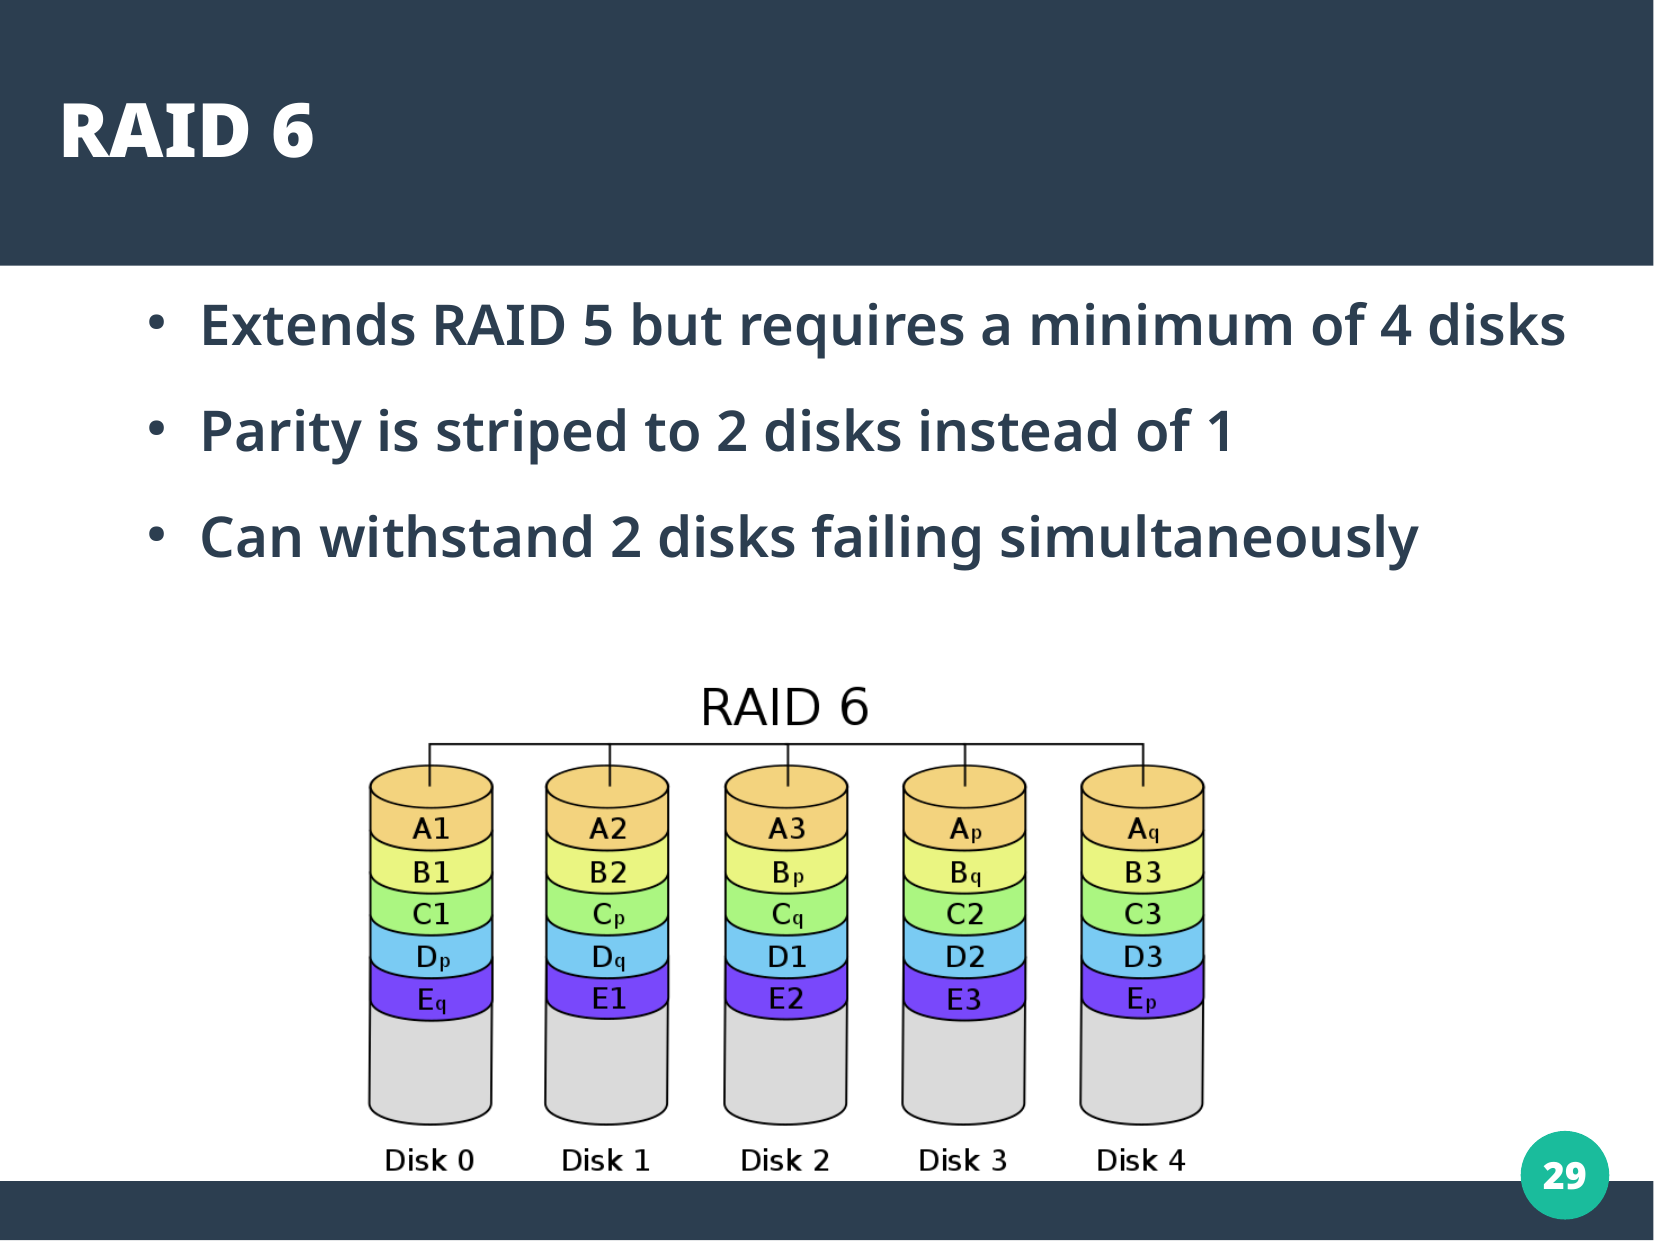

# RAID 6
Extends RAID 5 but requires a minimum of 4 disks
Parity is striped to 2 disks instead of 1
Can withstand 2 disks failing simultaneously
29